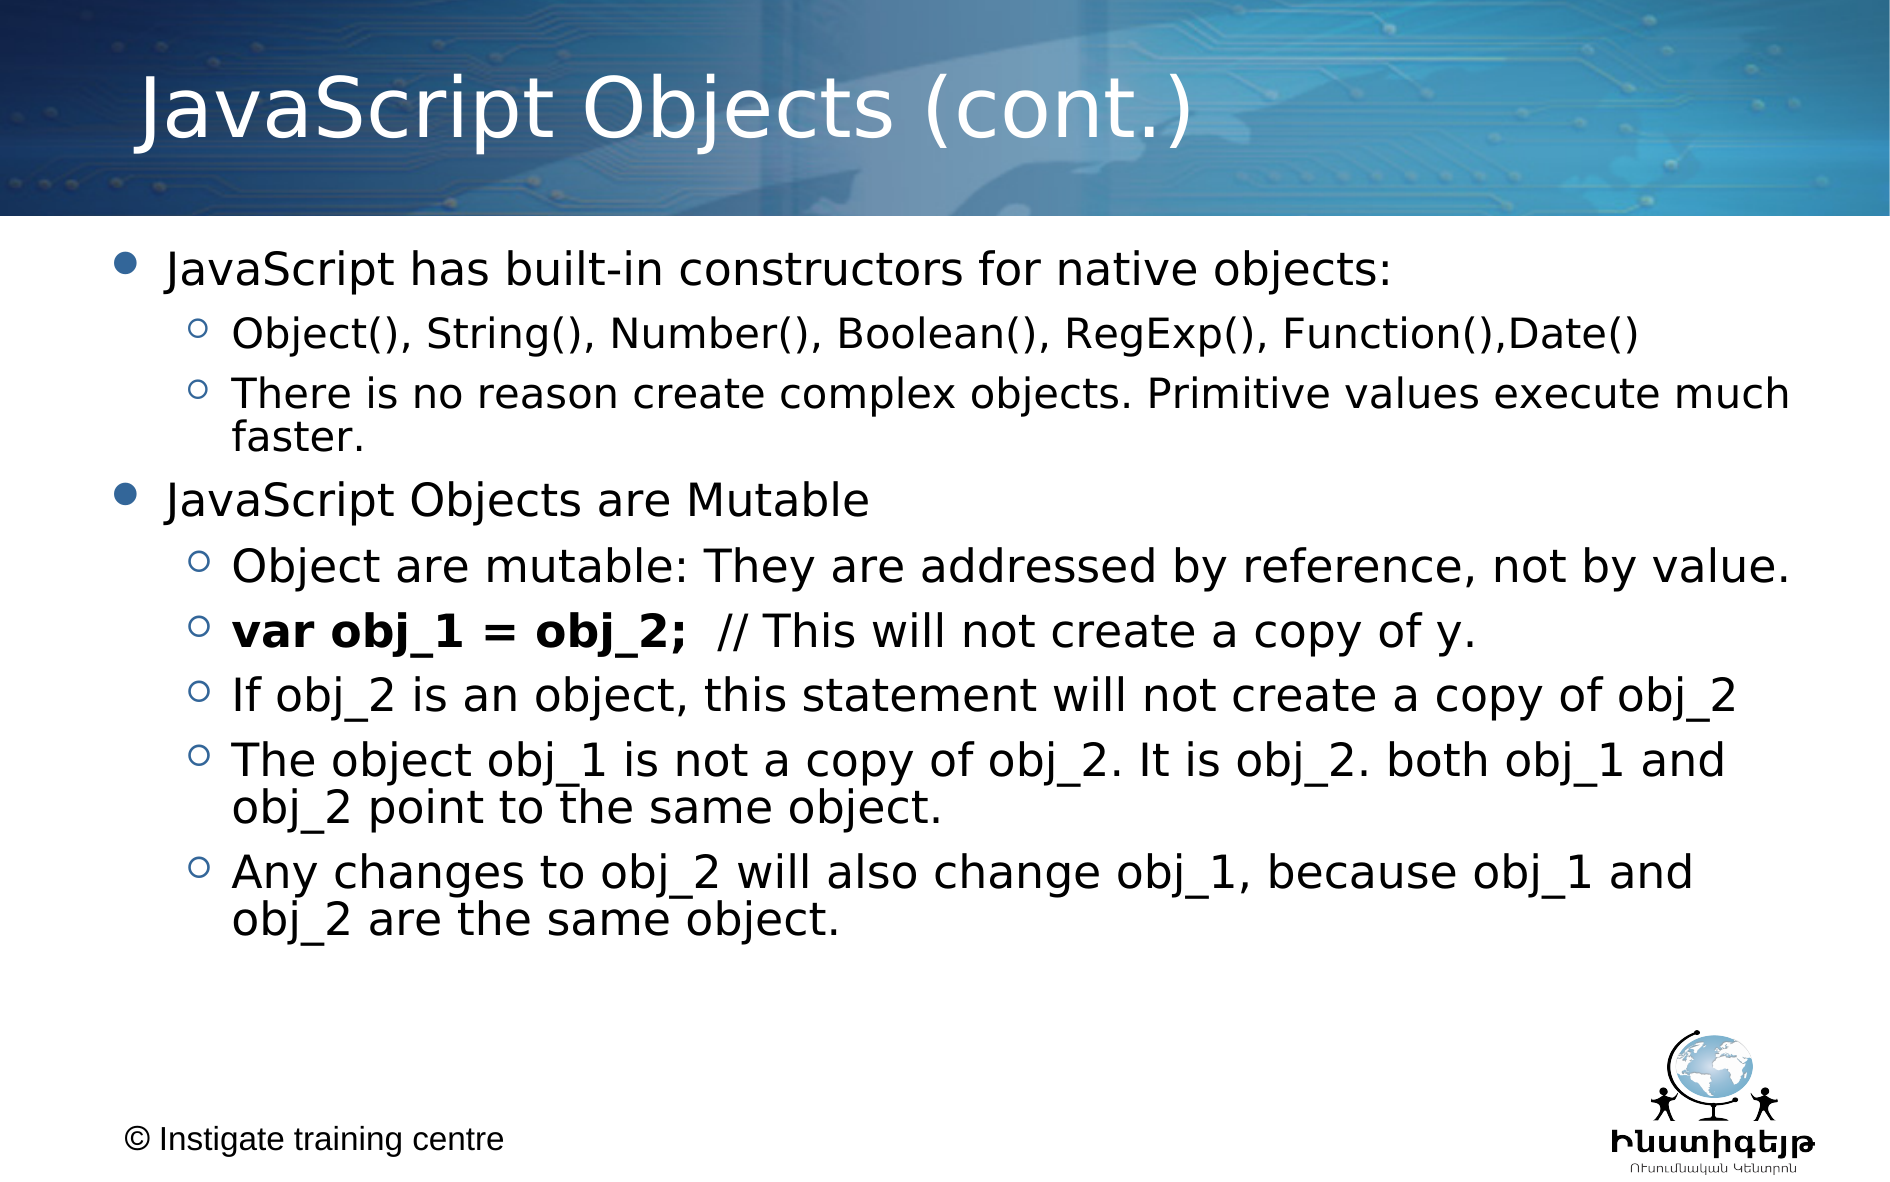

JavaScript Objects (cont.)
# JavaScript has built-in constructors for native objects:
Object(), String(), Number(), Boolean(), RegExp(), Function(),Date()
There is no reason create complex objects. Primitive values execute much faster.
JavaScript Objects are Mutable
Object are mutable: They are addressed by reference, not by value.
var obj_1 = obj_2; // This will not create a copy of y.
If obj_2 is an object, this statement will not create a copy of obj_2
The object obj_1 is not a copy of obj_2. It is obj_2. both obj_1 and obj_2 point to the same object.
Any changes to obj_2 will also change obj_1, because obj_1 and obj_2 are the same object.